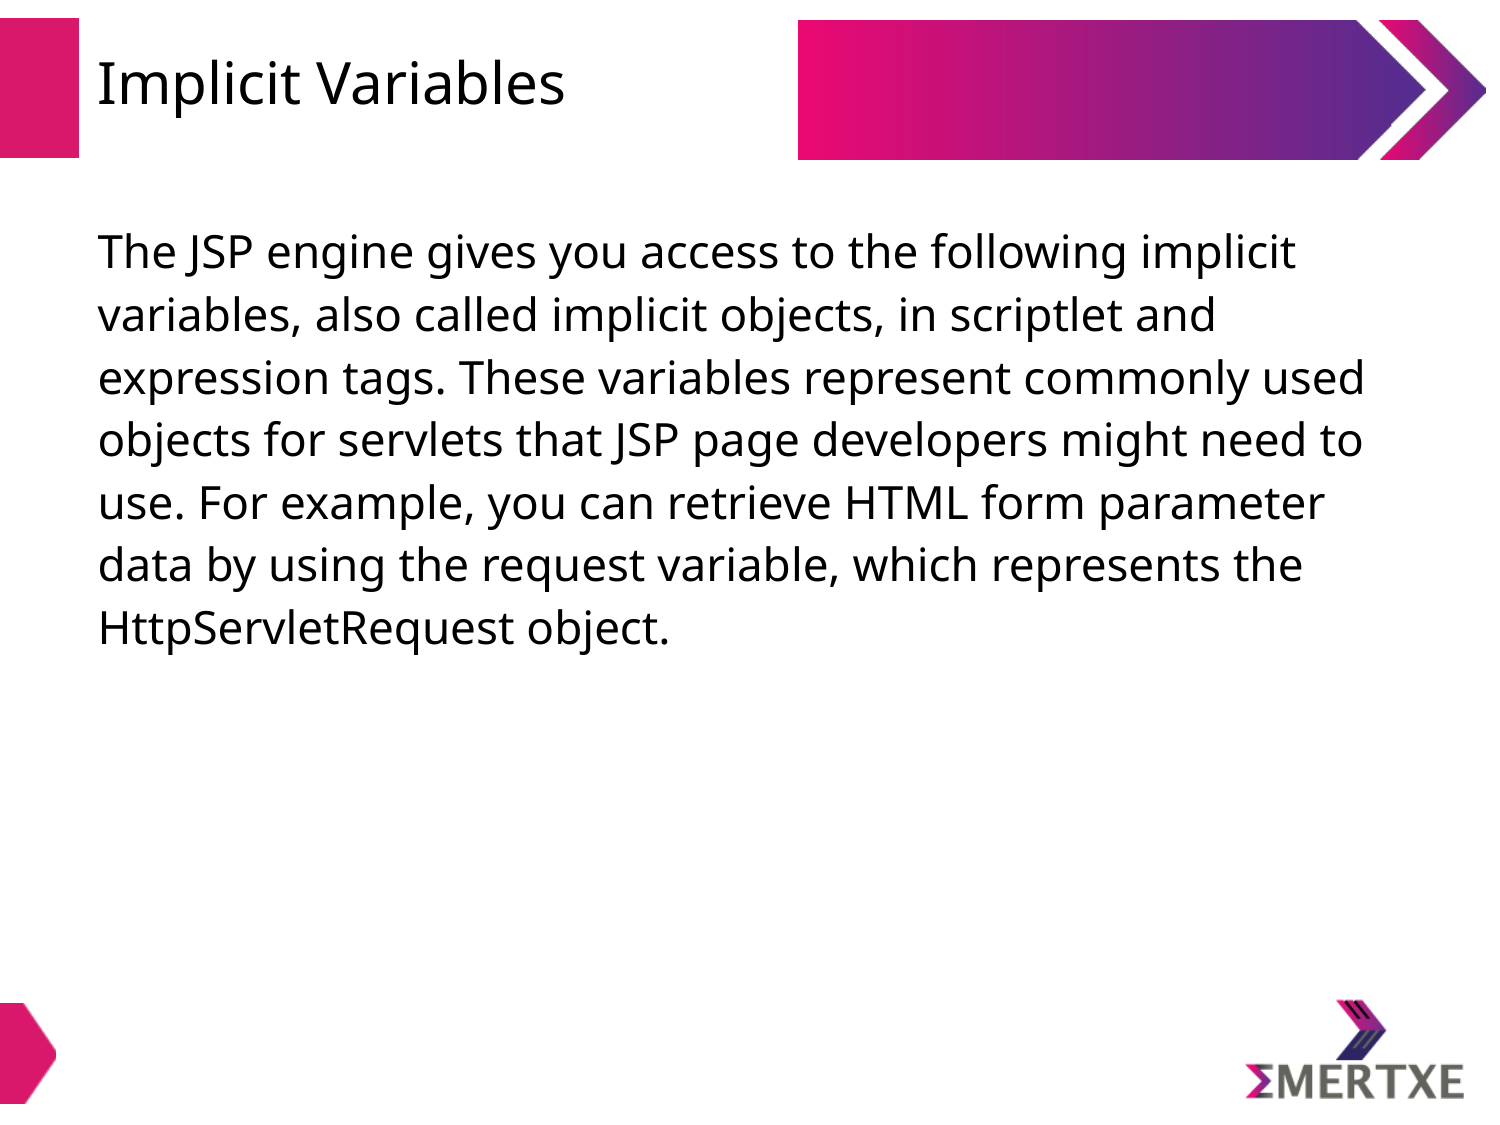

Implicit Variables
The JSP engine gives you access to the following implicit variables, also called implicit objects, in scriptlet and expression tags. These variables represent commonly used objects for servlets that JSP page developers might need to use. For example, you can retrieve HTML form parameter data by using the request variable, which represents the HttpServletRequest object.